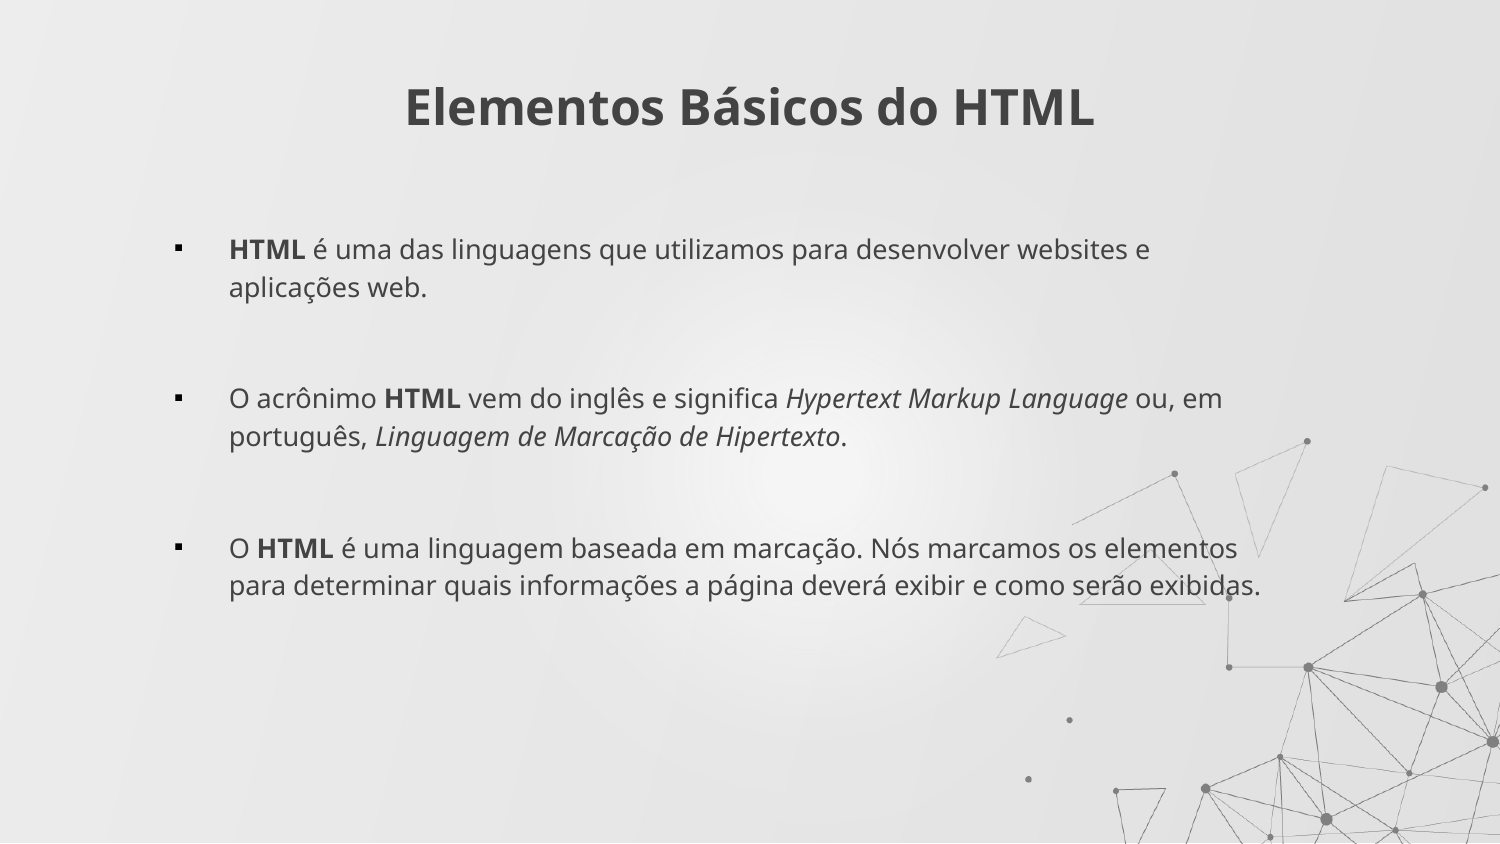

Elementos Básicos do HTML
# HTML é uma das linguagens que utilizamos para desenvolver websites e aplicações web.
O acrônimo HTML vem do inglês e significa Hypertext Markup Language ou, em português, Linguagem de Marcação de Hipertexto.
O HTML é uma linguagem baseada em marcação. Nós marcamos os elementos para determinar quais informações a página deverá exibir e como serão exibidas.